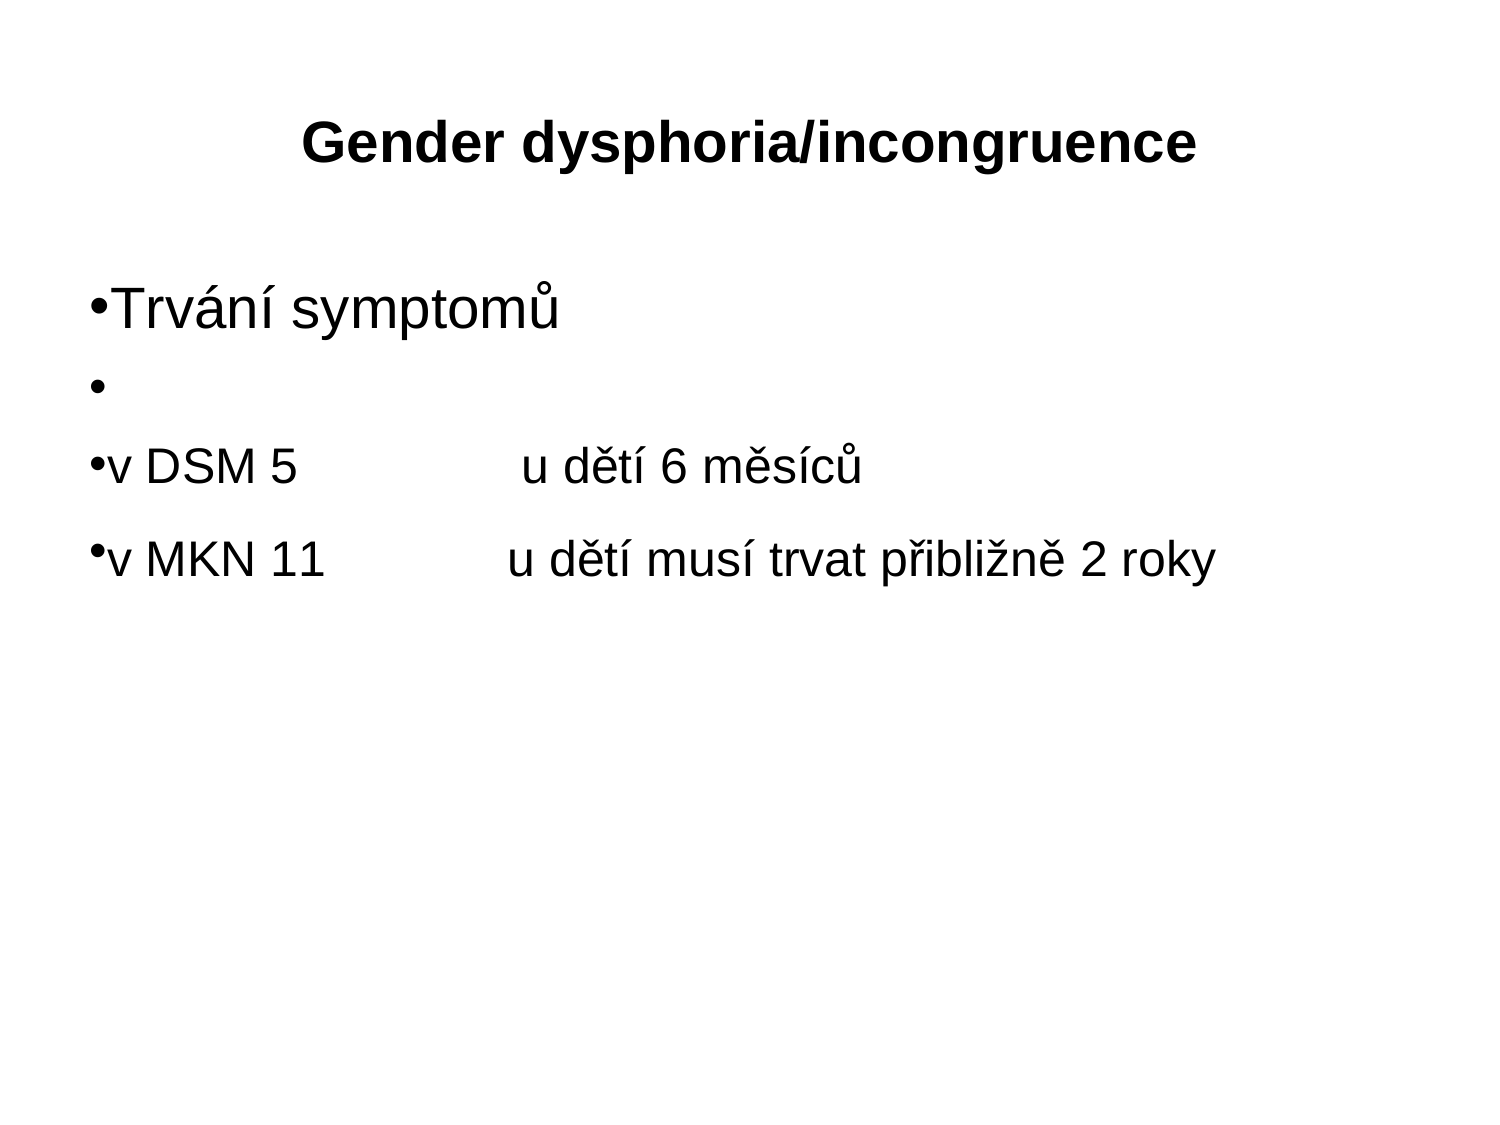

# Gender dysphoria/incongruence
Trvání symptomů
v DSM 5 u dětí 6 měsíců
v MKN 11 u dětí musí trvat přibližně 2 roky